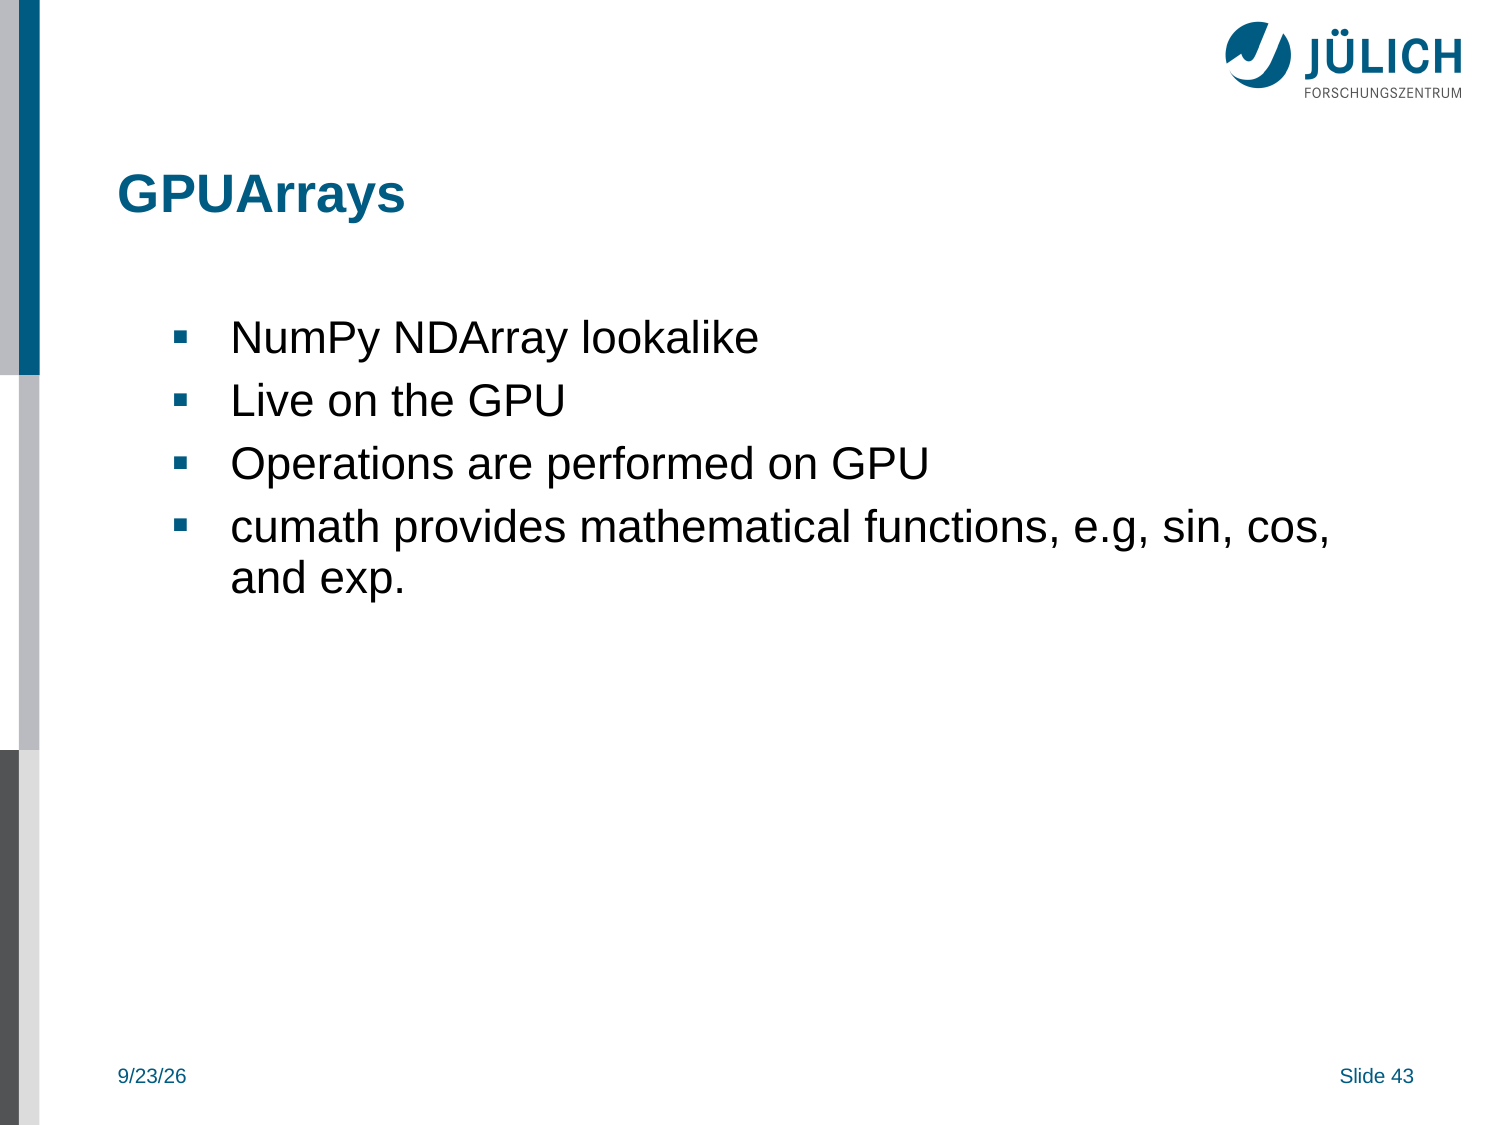

# GPUArrays
NumPy NDArray lookalike
Live on the GPU
Operations are performed on GPU
cumath provides mathematical functions, e.g, sin, cos, and exp.